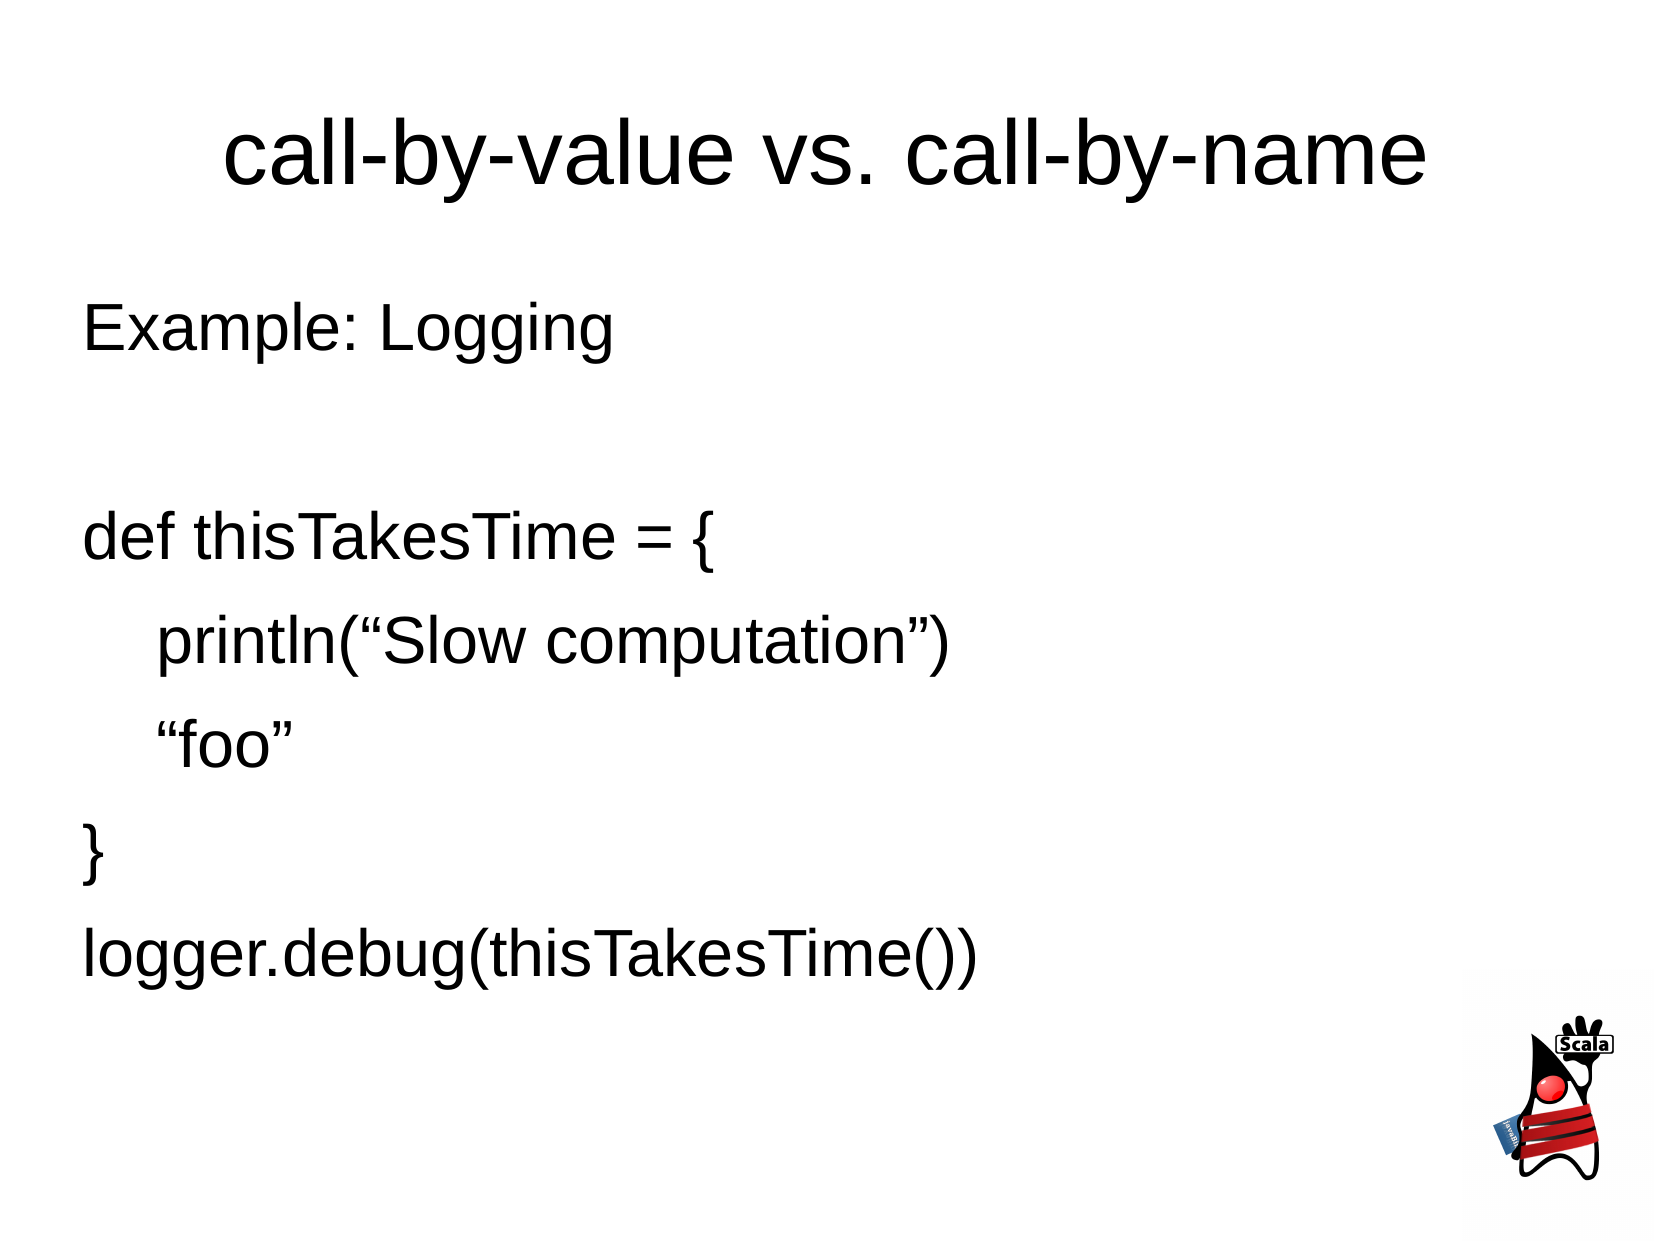

# call-by-value vs. call-by-name
Example: Logging
def thisTakesTime = {
 println(“Slow computation”)
 “foo”
}
logger.debug(thisTakesTime())